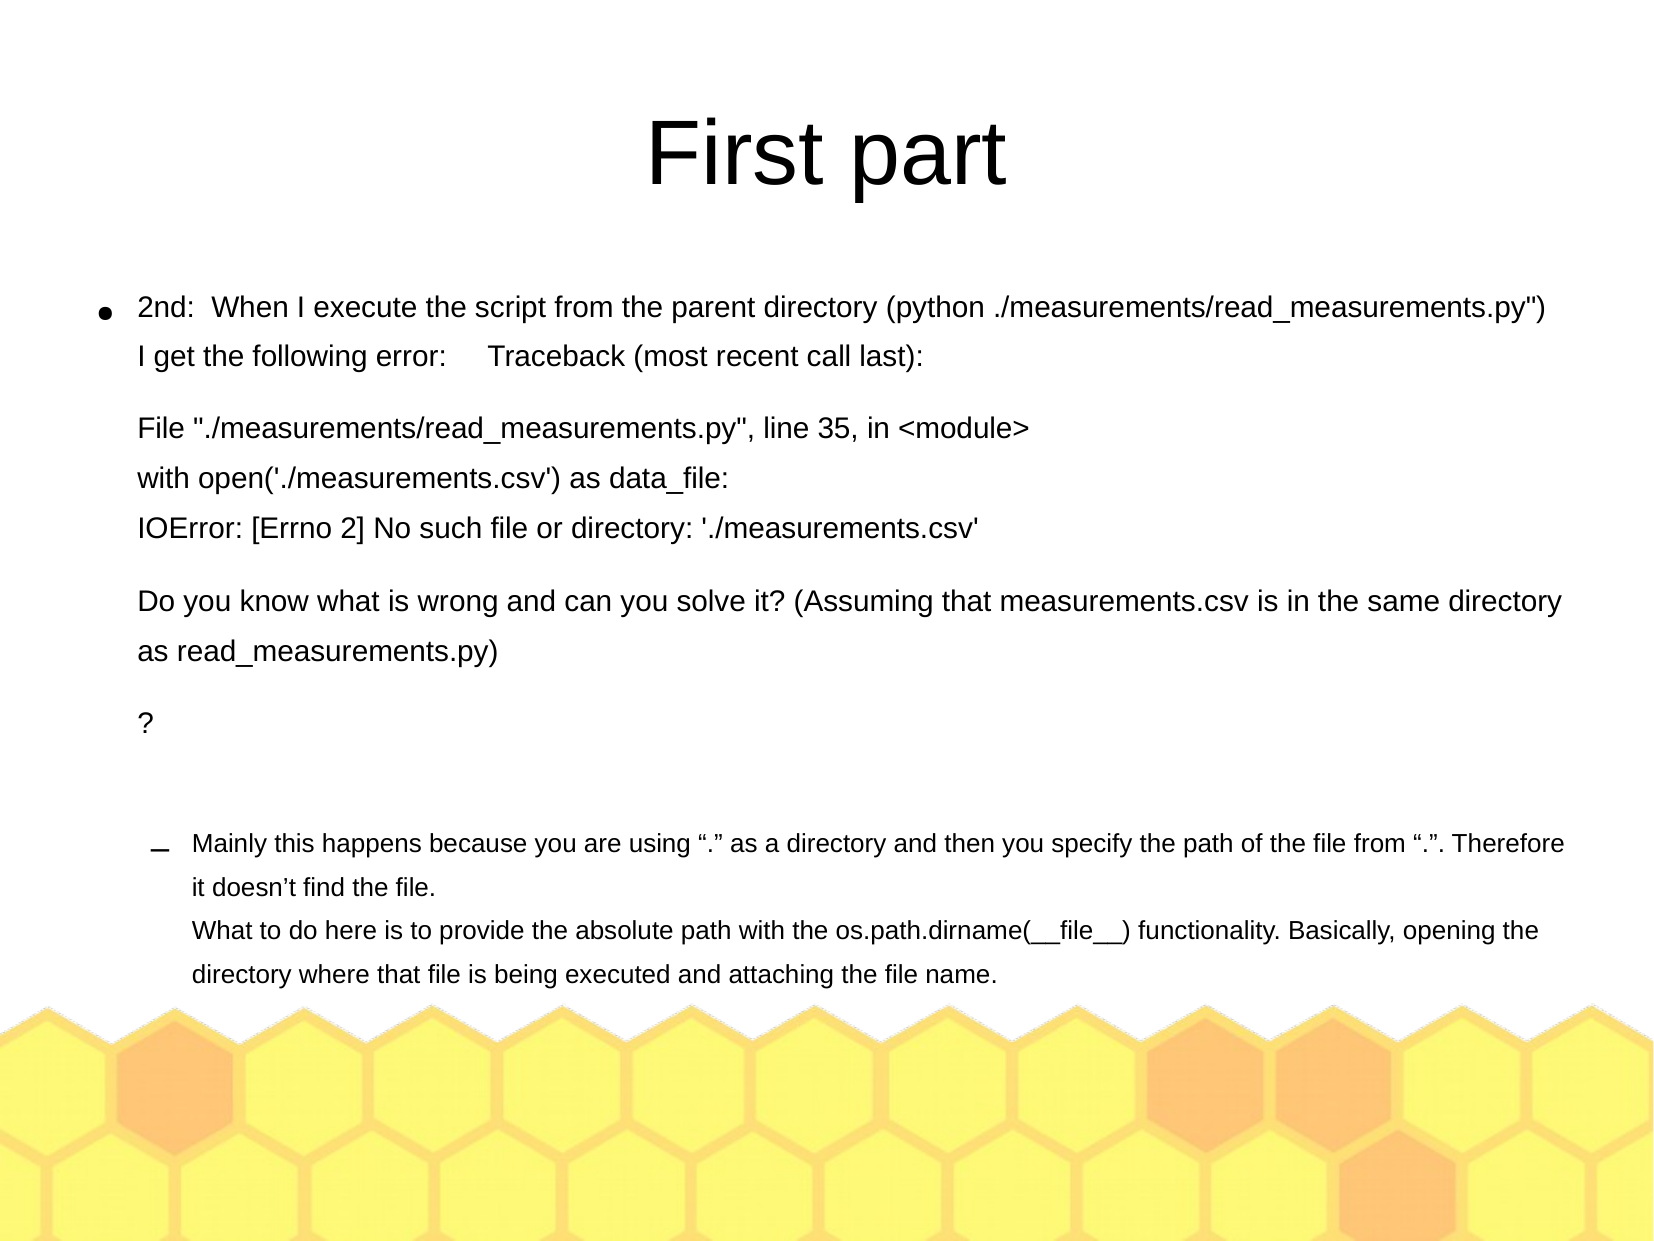

First part
# 2nd: When I execute the script from the parent directory (python ./measurements/read_measurements.py") I get the following error: Traceback (most recent call last):
File "./measurements/read_measurements.py", line 35, in <module>
with open('./measurements.csv') as data_file:
IOError: [Errno 2] No such file or directory: './measurements.csv'
Do you know what is wrong and can you solve it? (Assuming that measurements.csv is in the same directory as read_measurements.py)
?
Mainly this happens because you are using “.” as a directory and then you specify the path of the file from “.”. Therefore it doesn’t find the file.
What to do here is to provide the absolute path with the os.path.dirname(__file__) functionality. Basically, opening the directory where that file is being executed and attaching the file name.